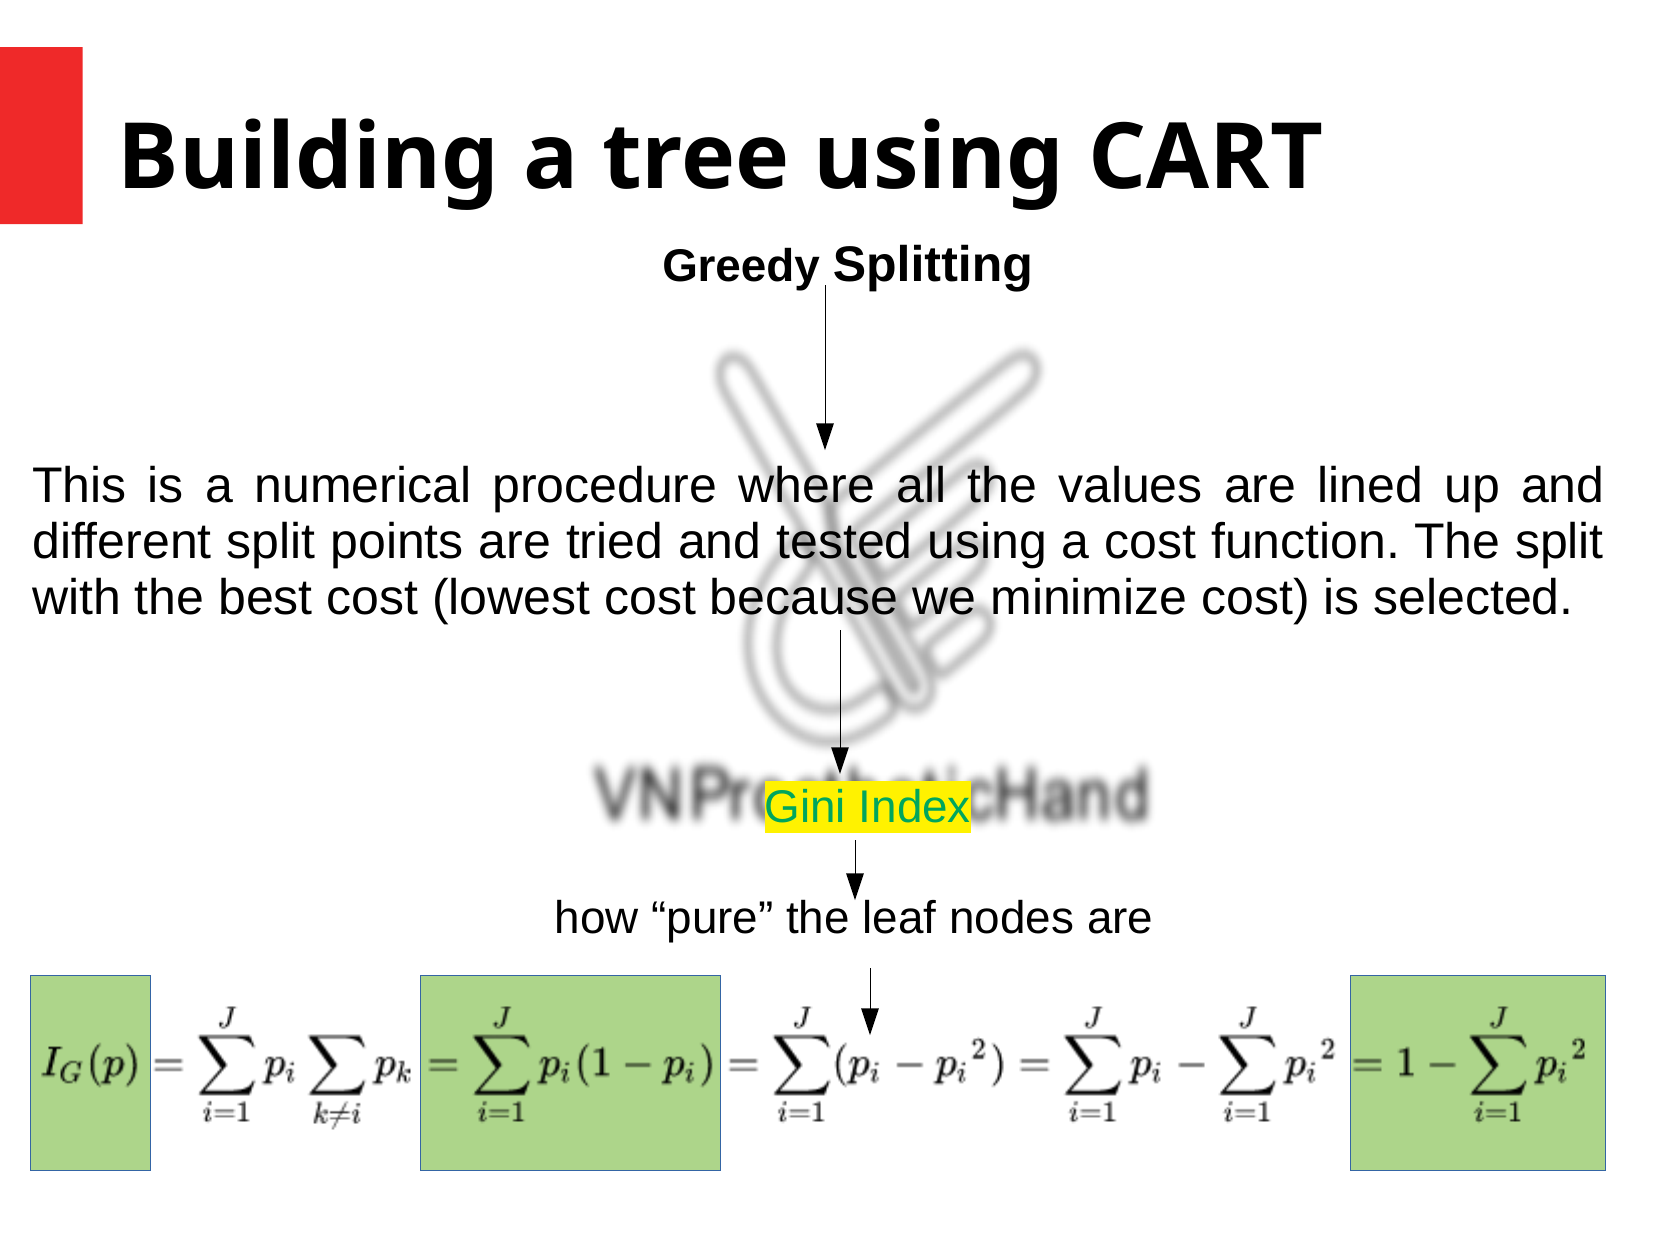

# Building a tree using CART
Greedy Splitting
This is a numerical procedure where all the values are lined up and different split points are tried and tested using a cost function. The split with the best cost (lowest cost because we minimize cost) is selected.
Gini Index
how “pure” the leaf nodes are
12